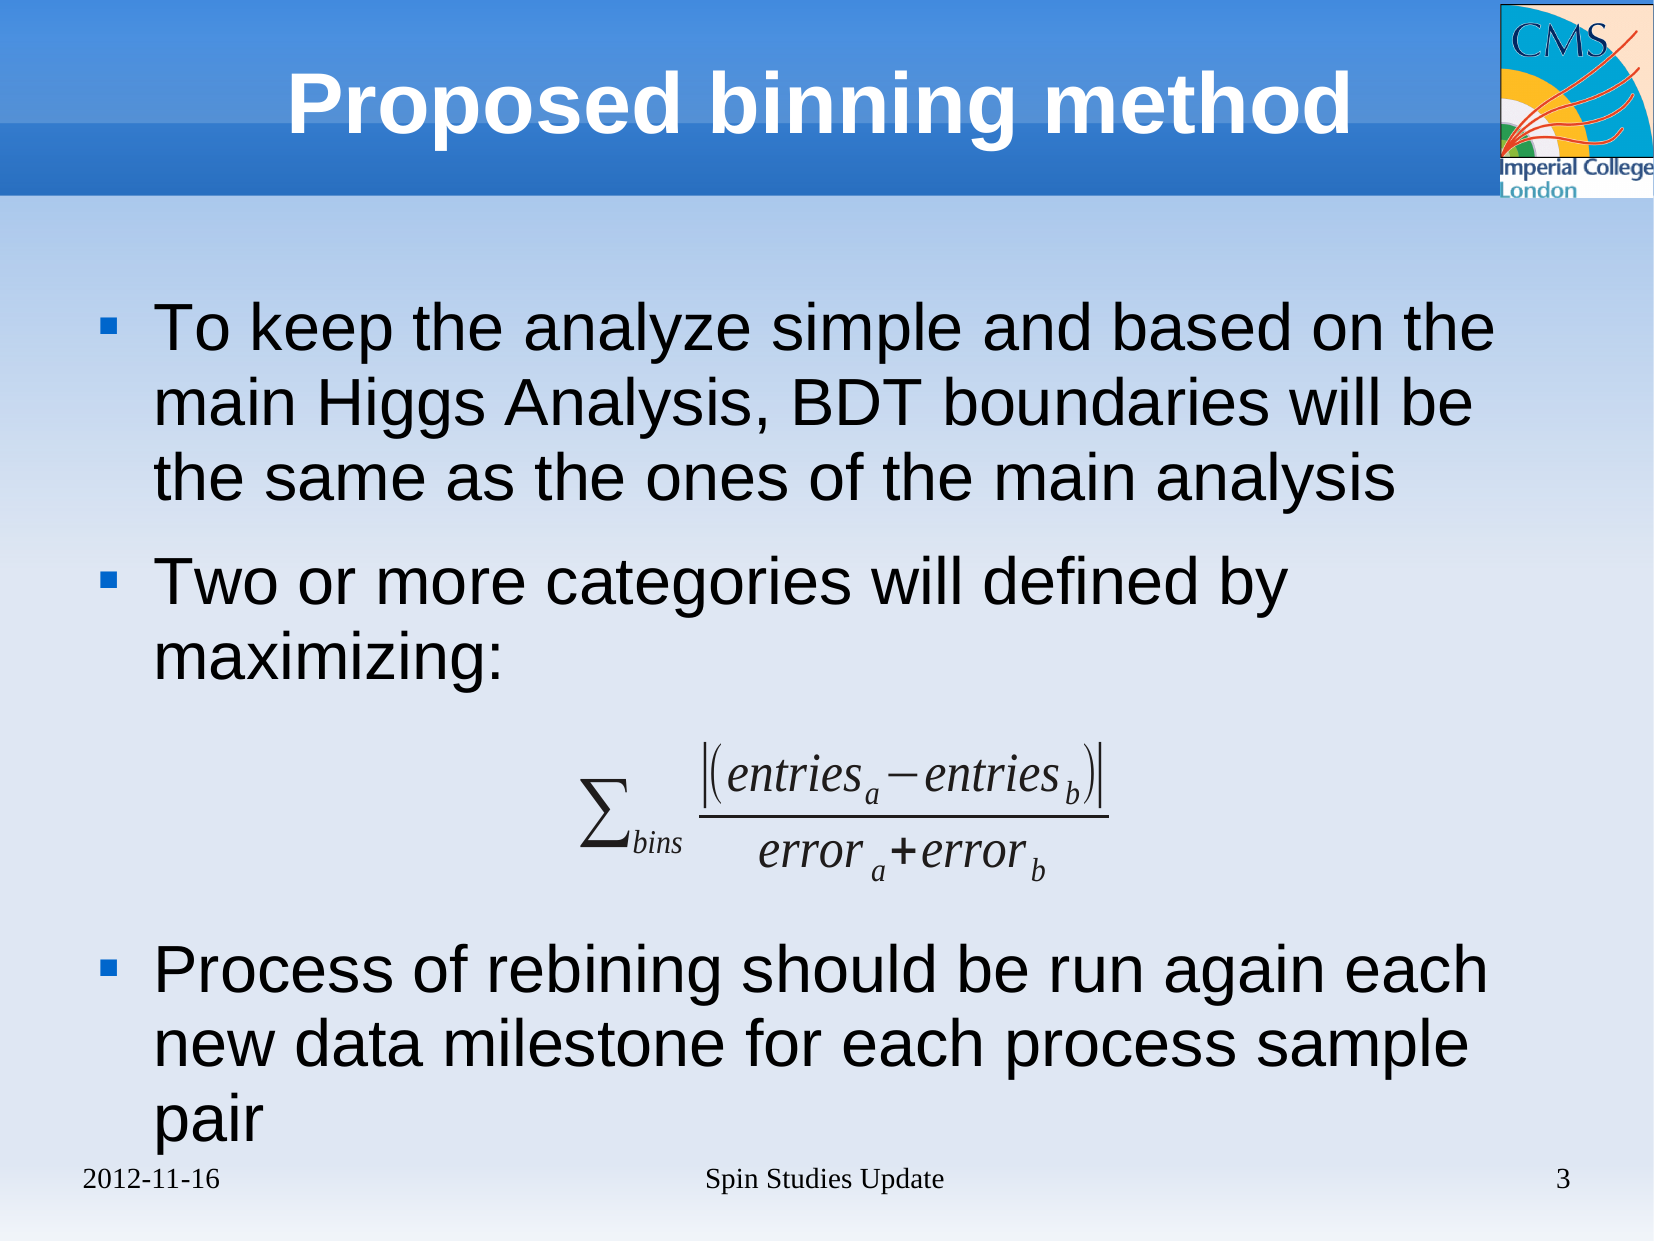

# Proposed binning method
To keep the analyze simple and based on the main Higgs Analysis, BDT boundaries will be the same as the ones of the main analysis
Two or more categories will defined by maximizing:
Process of rebining should be run again each new data milestone for each process sample pair
2012-11-16
Spin Studies Update
3